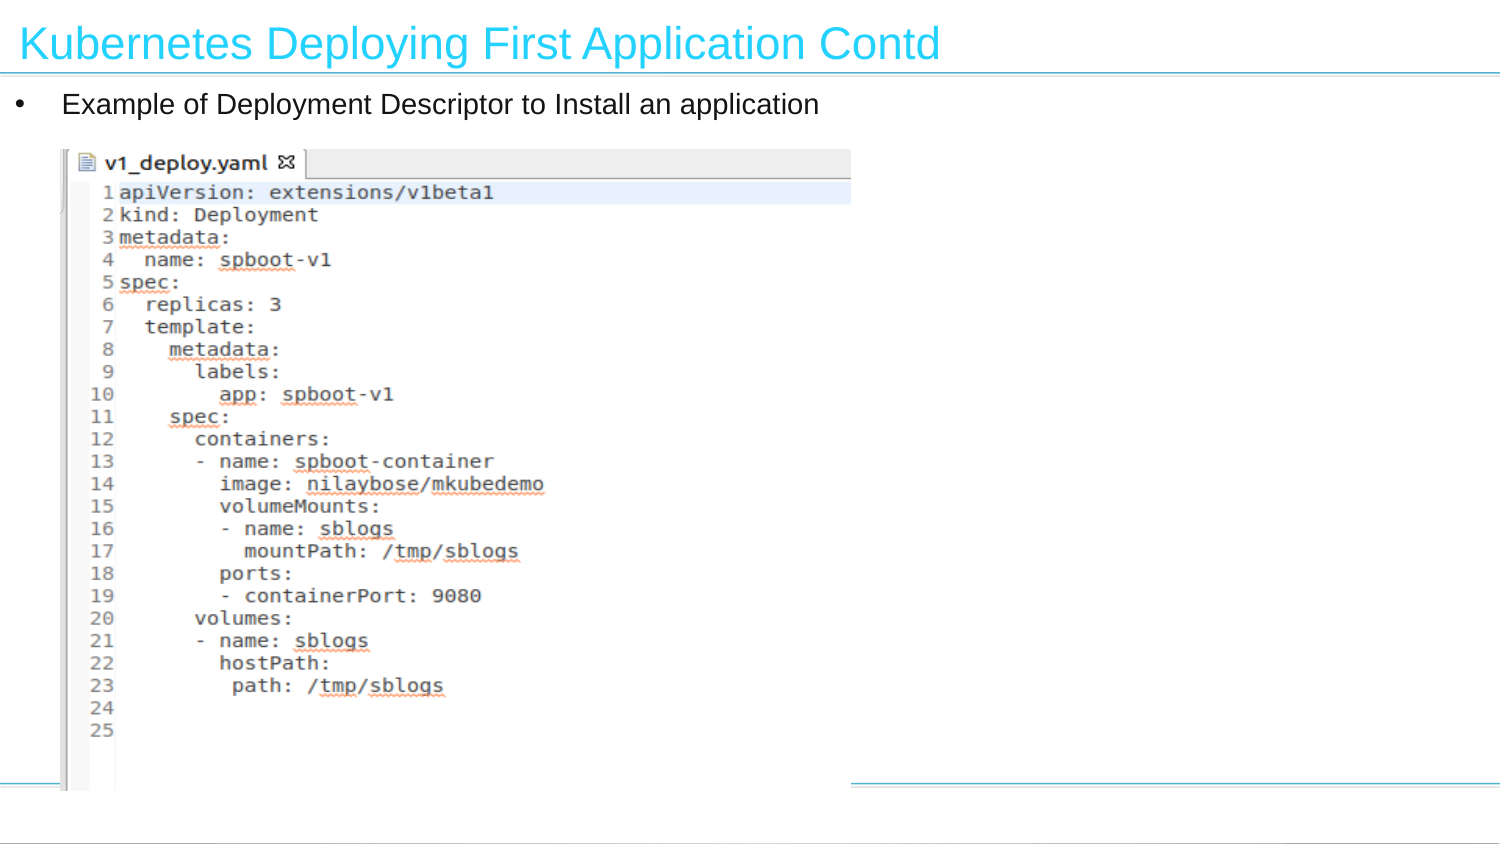

# Kubernetes Deploying First Application Contd
Example of Deployment Descriptor to Install an application